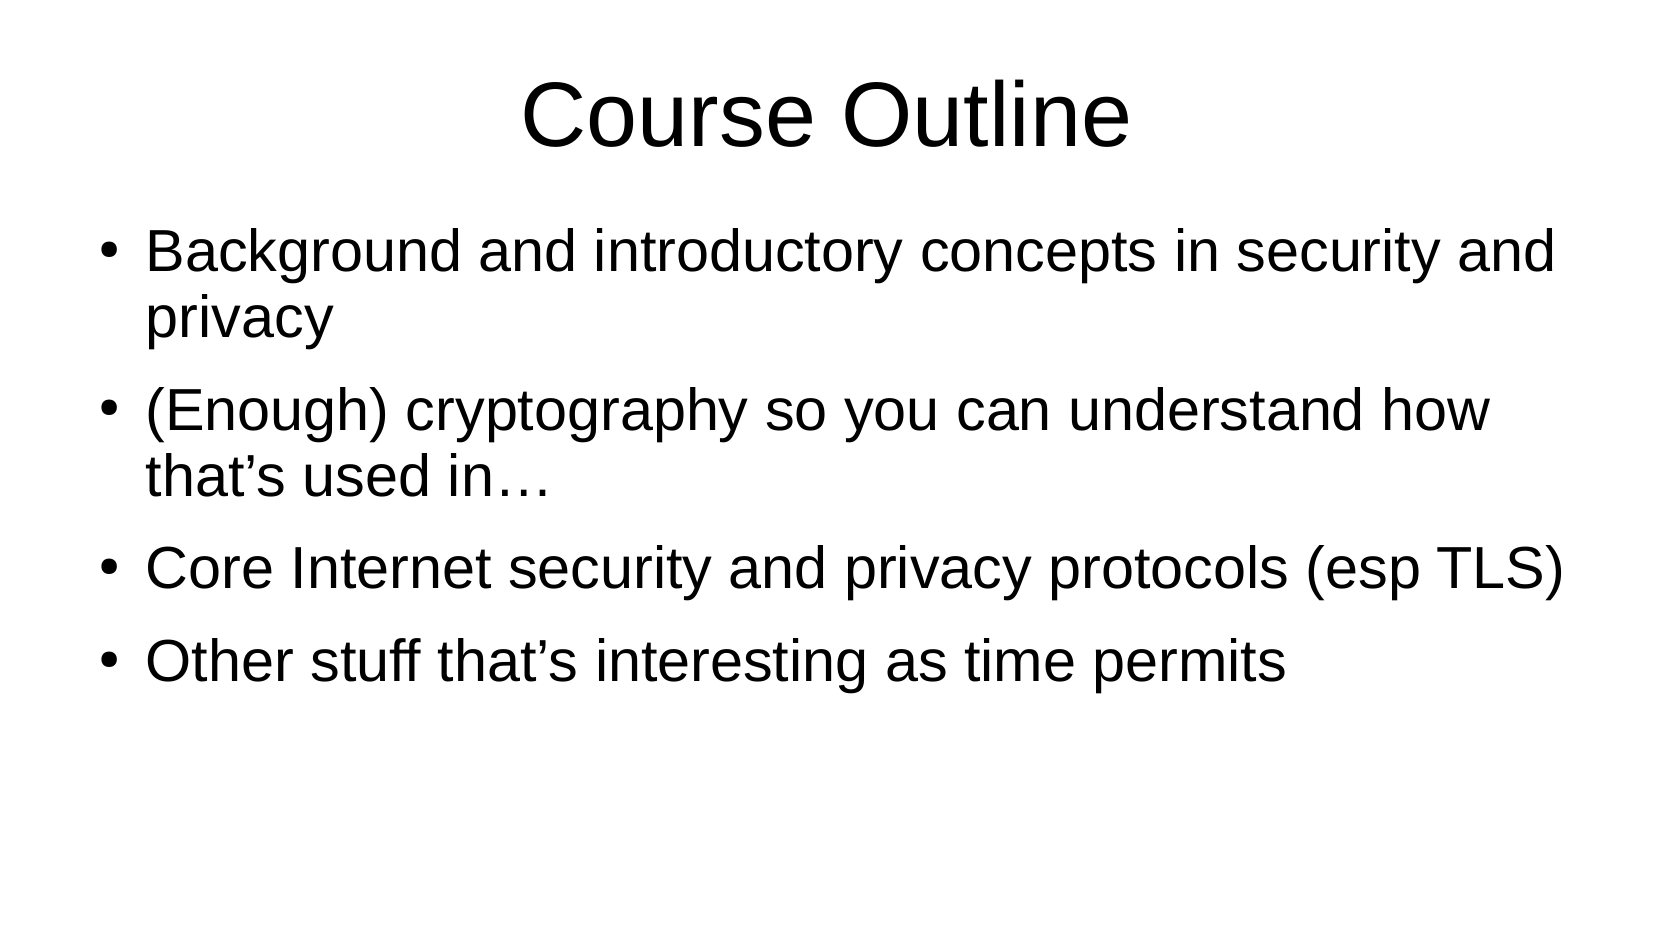

# Course Outline
Background and introductory concepts in security and privacy
(Enough) cryptography so you can understand how that’s used in…
Core Internet security and privacy protocols (esp TLS)
Other stuff that’s interesting as time permits